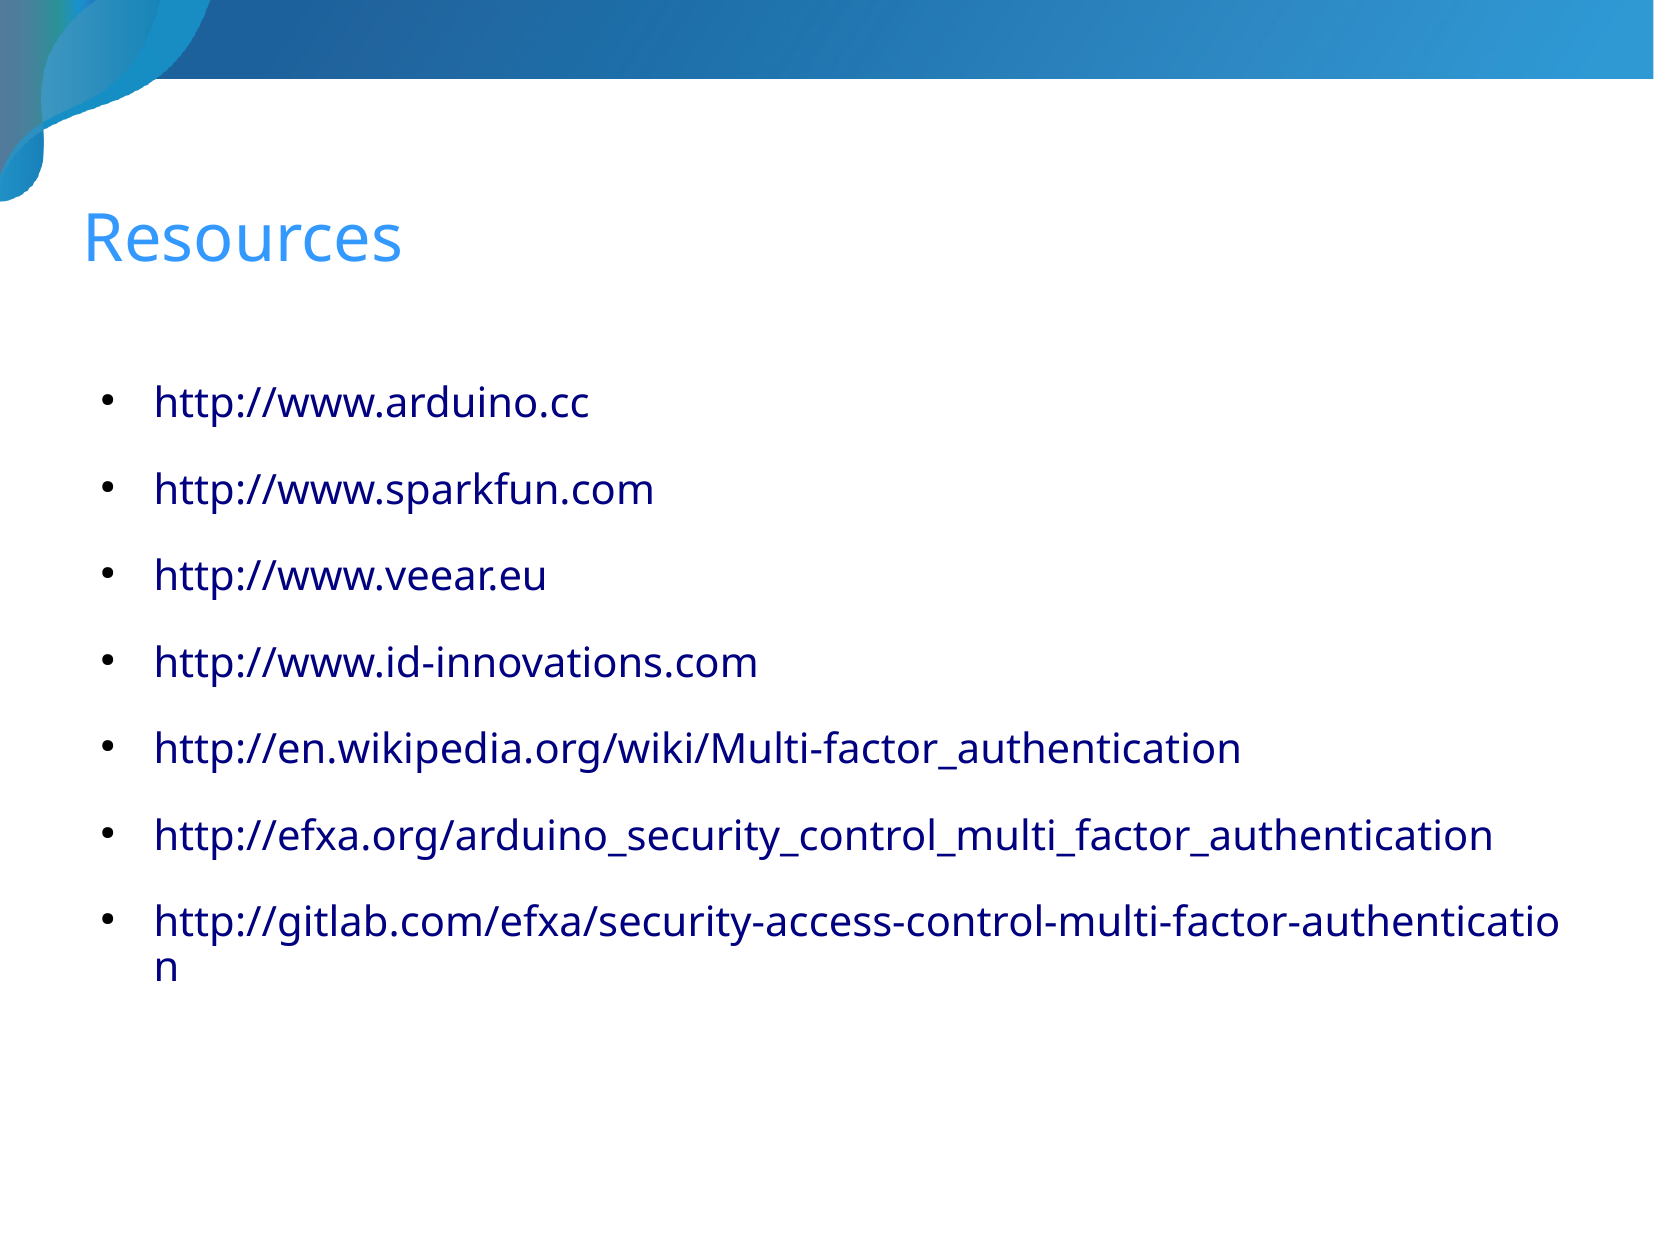

# Resources
http://www.arduino.cc
http://www.sparkfun.com
http://www.veear.eu
http://www.id-innovations.com
http://en.wikipedia.org/wiki/Multi-factor_authentication
http://efxa.org/arduino_security_control_multi_factor_authentication
http://gitlab.com/efxa/security-access-control-multi-factor-authentication